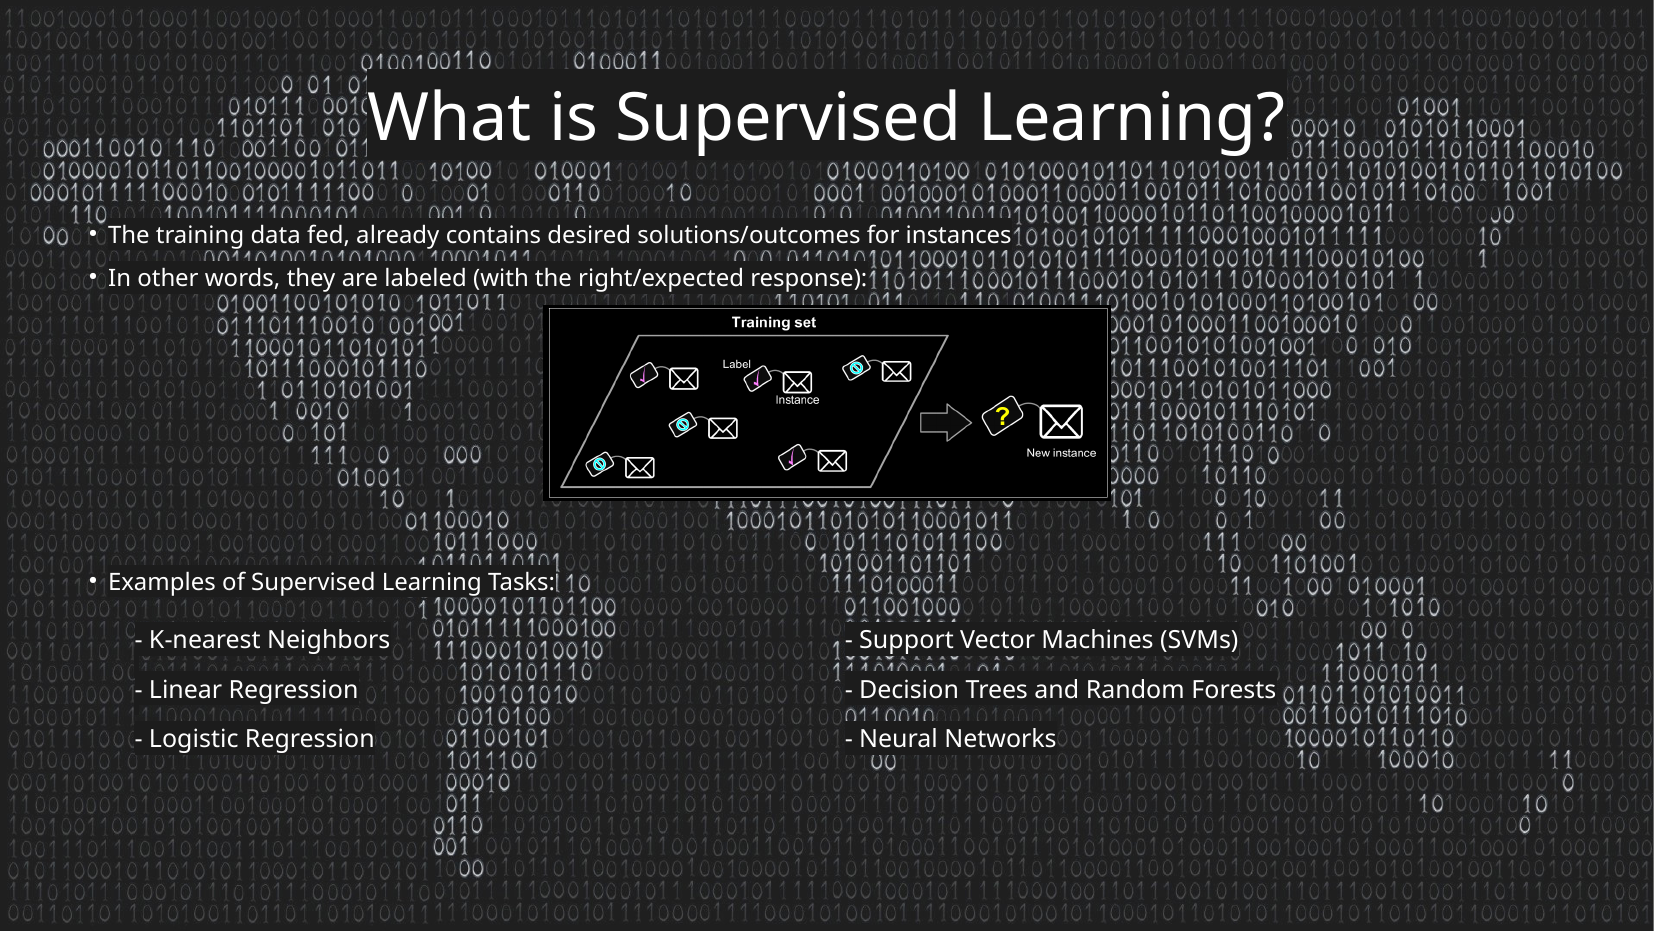

# What is Supervised Learning?
The training data fed, already contains desired solutions/outcomes for instances
In other words, they are labeled (with the right/expected response):
Examples of Supervised Learning Tasks:
| - K-nearest Neighbors | - Support Vector Machines (SVMs) |
| --- | --- |
| - Linear Regression | - Decision Trees and Random Forests |
| - Logistic Regression | - Neural Networks |